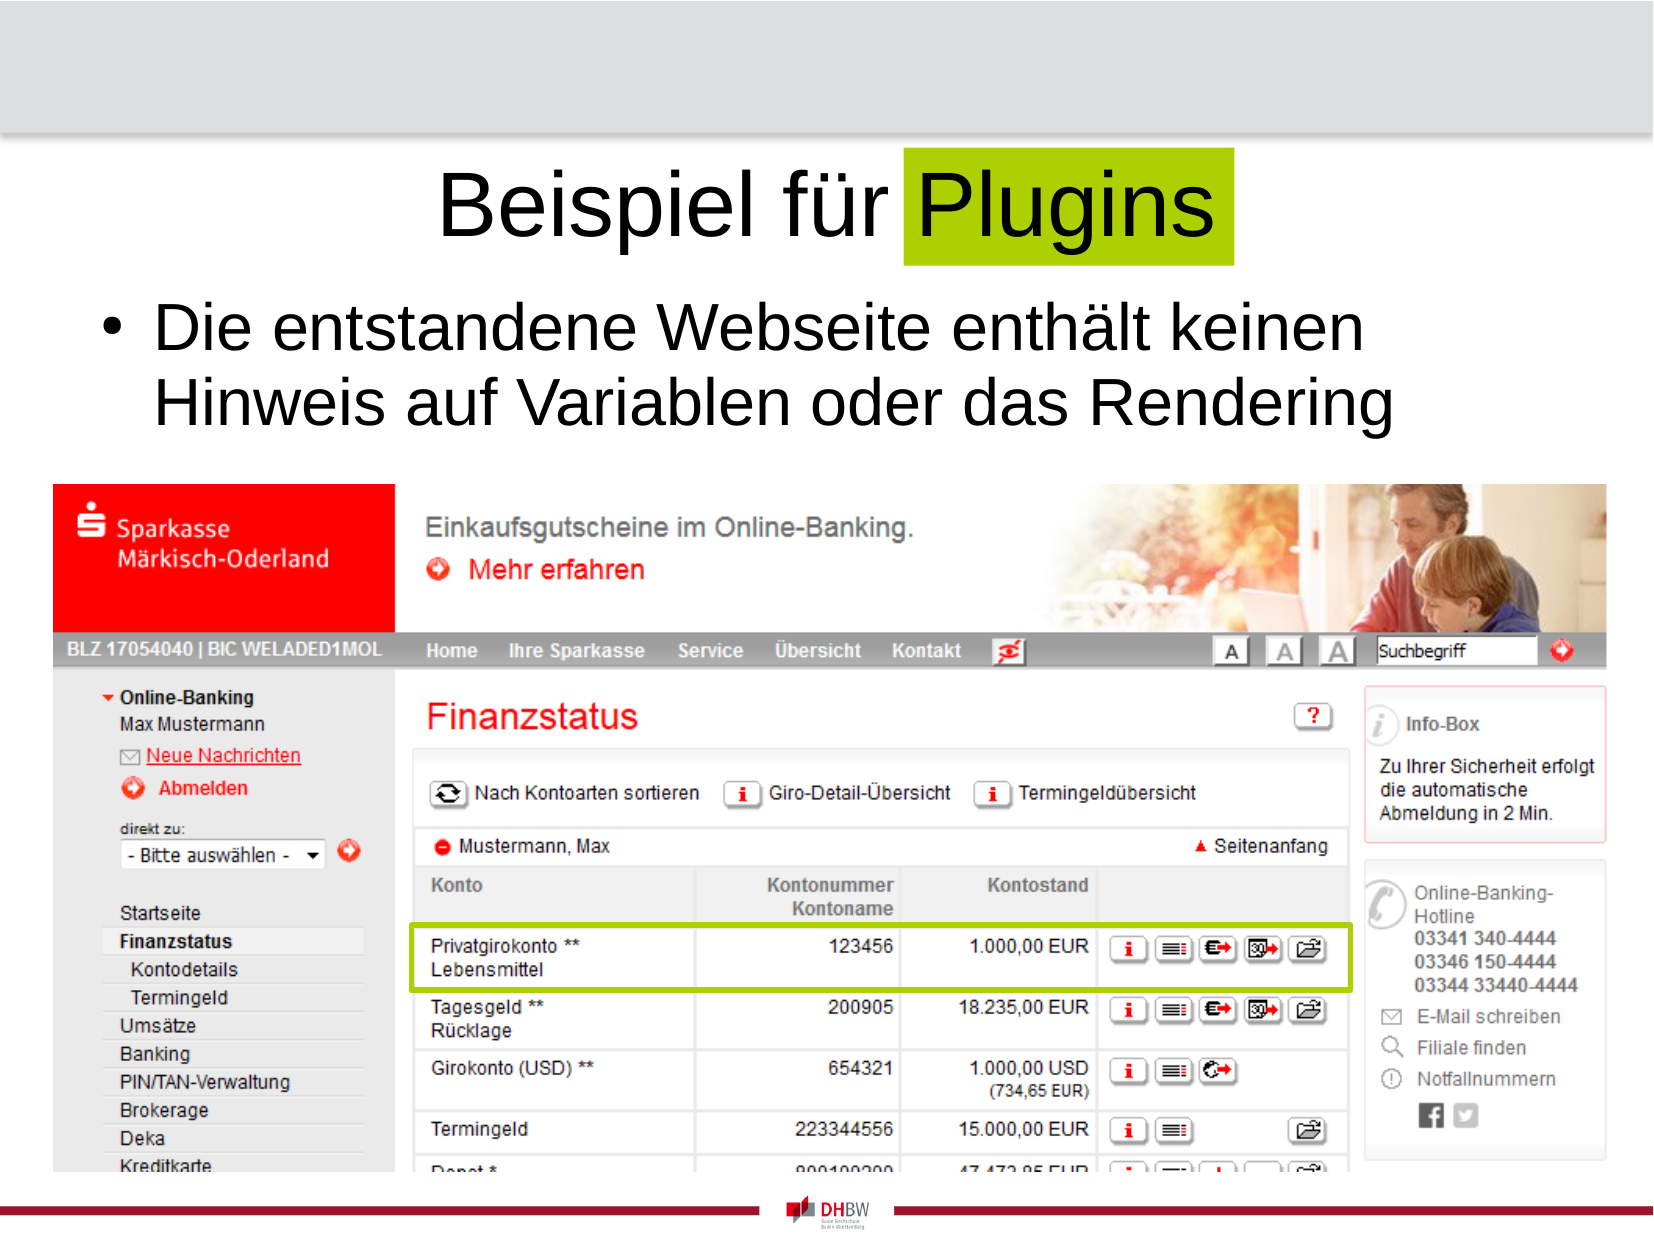

# Beispiel für Plugins
Die entstandene Webseite enthält keinen Hinweis auf Variablen oder das Rendering